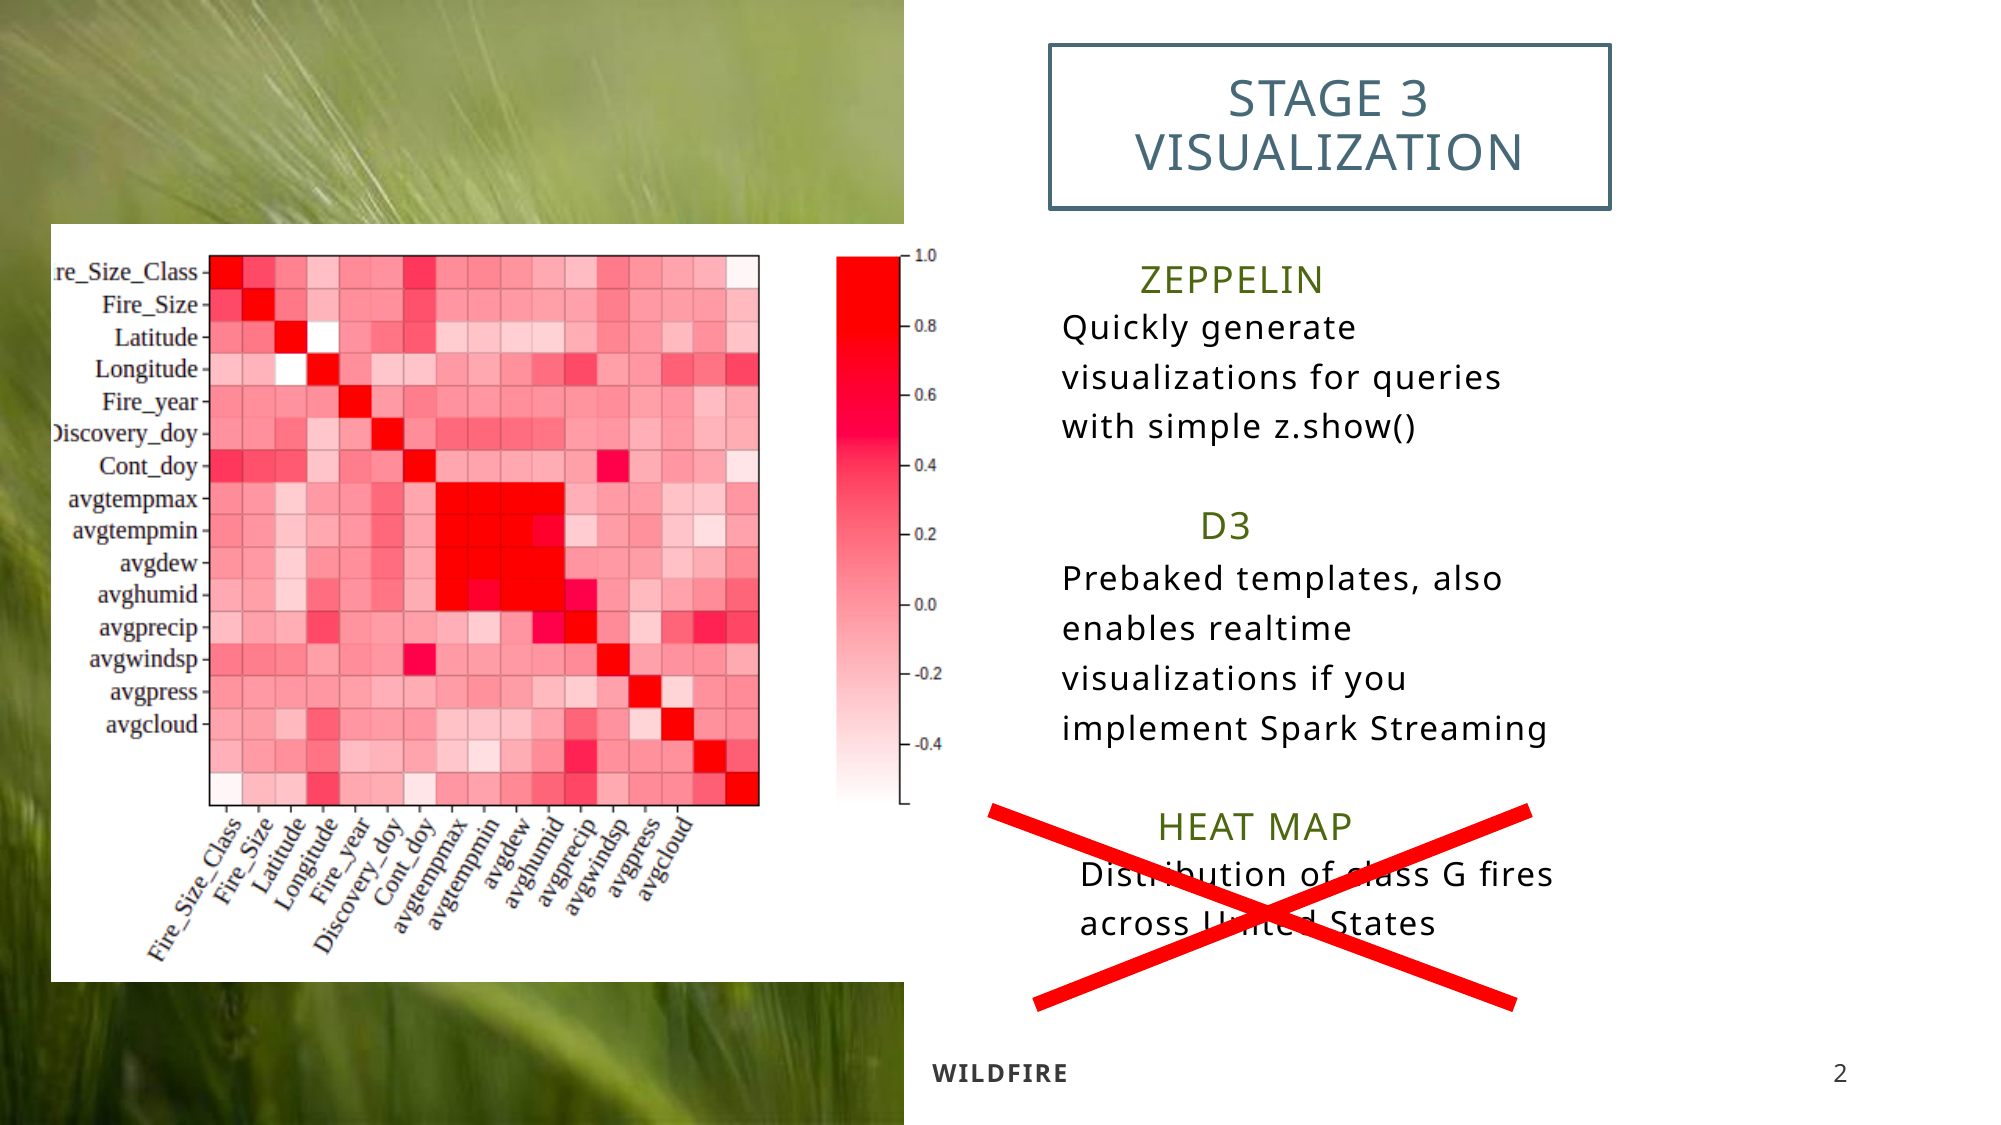

# Stage 3 visualization
Zeppelin
Quickly generate visualizations for queries with simple z.show()
D3
Prebaked templates, also enables realtime visualizations if you implement Spark Streaming
Heat map
Distribution of class G fires across United States
2022
wildfire
2